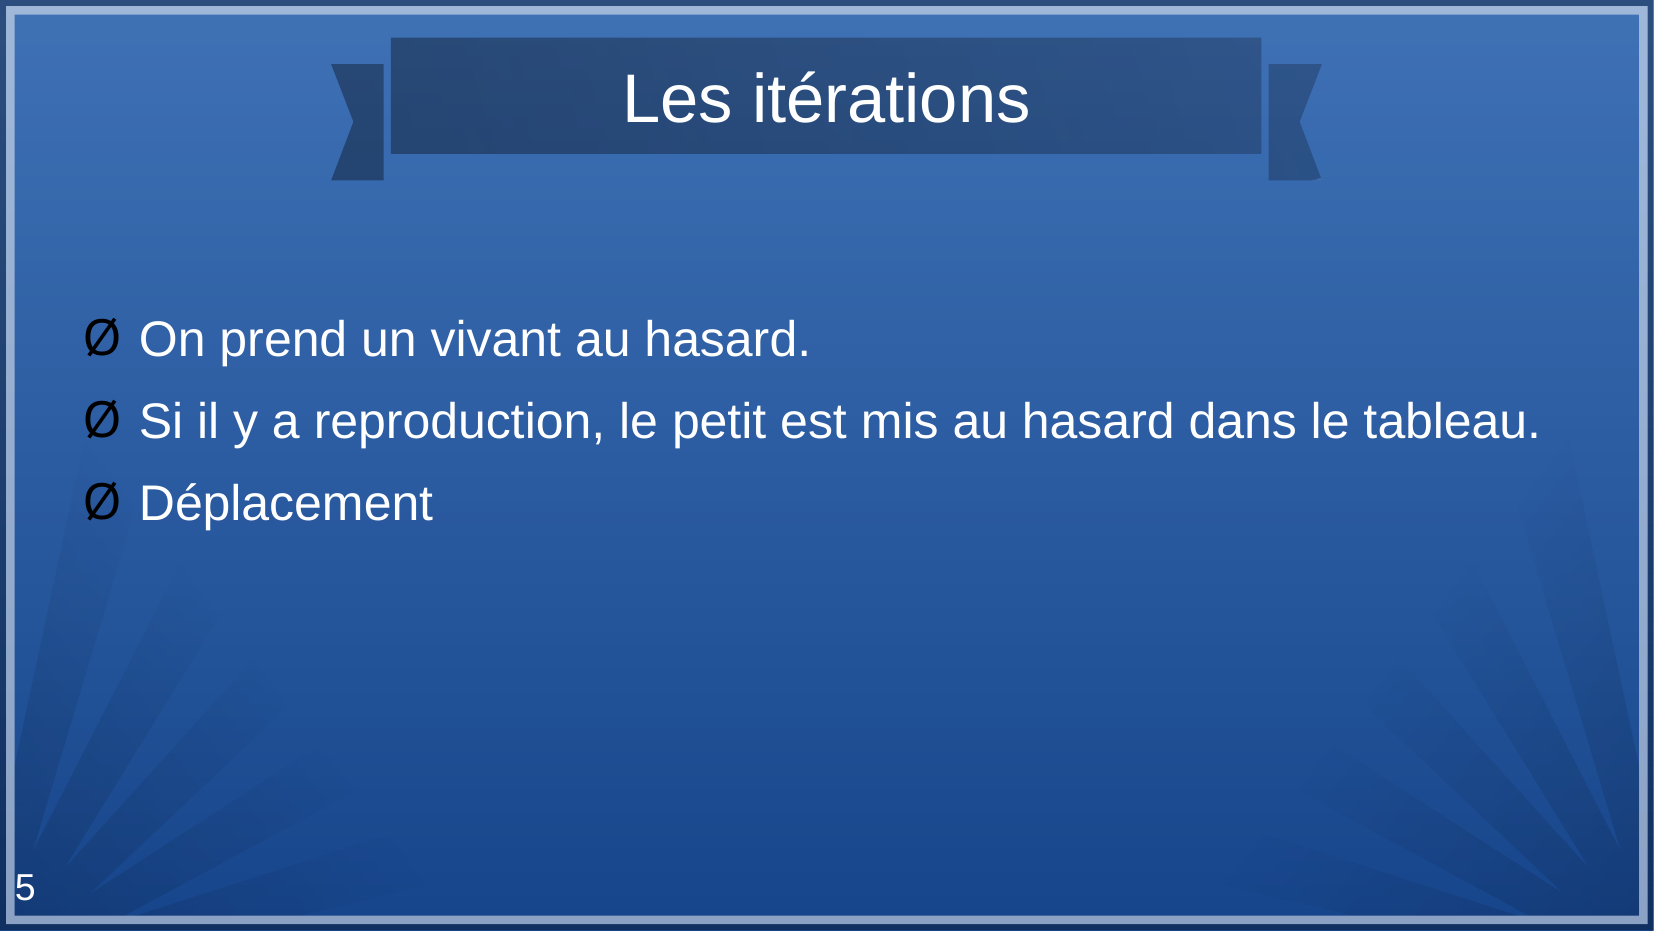

# Les itérations
On prend un vivant au hasard.
Si il y a reproduction, le petit est mis au hasard dans le tableau.
Déplacement